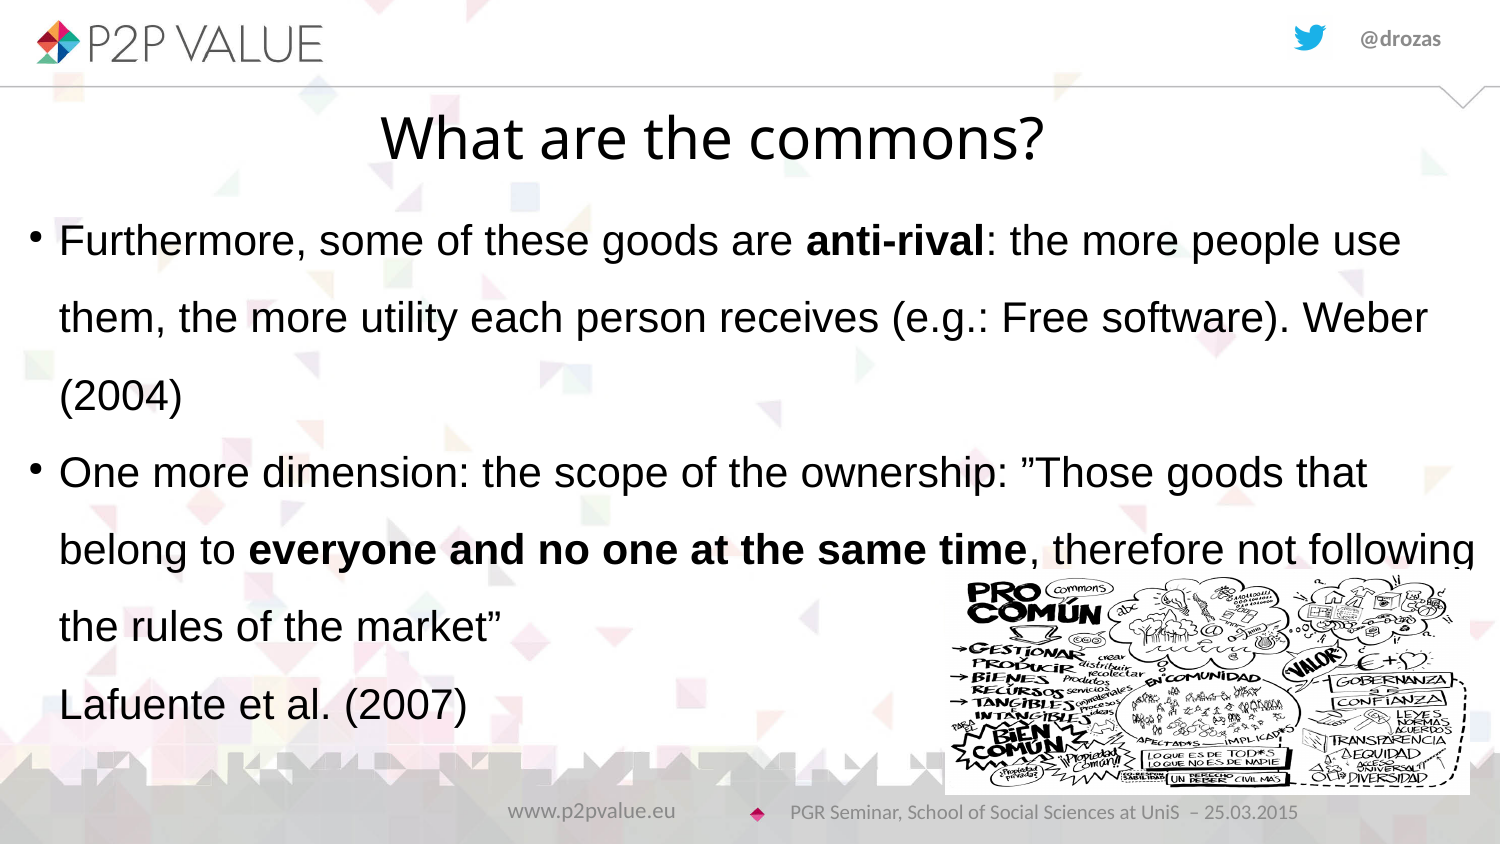

@drozas
# What are the commons?
Furthermore, some of these goods are anti-rival: the more people use them, the more utility each person receives (e.g.: Free software). Weber (2004)
One more dimension: the scope of the ownership: ”Those goods that belong to everyone and no one at the same time, therefore not following the rules of the market”
Lafuente et al. (2007)
PGR Seminar, School of Social Sciences at UniS – 25.03.2015
www.p2pvalue.eu